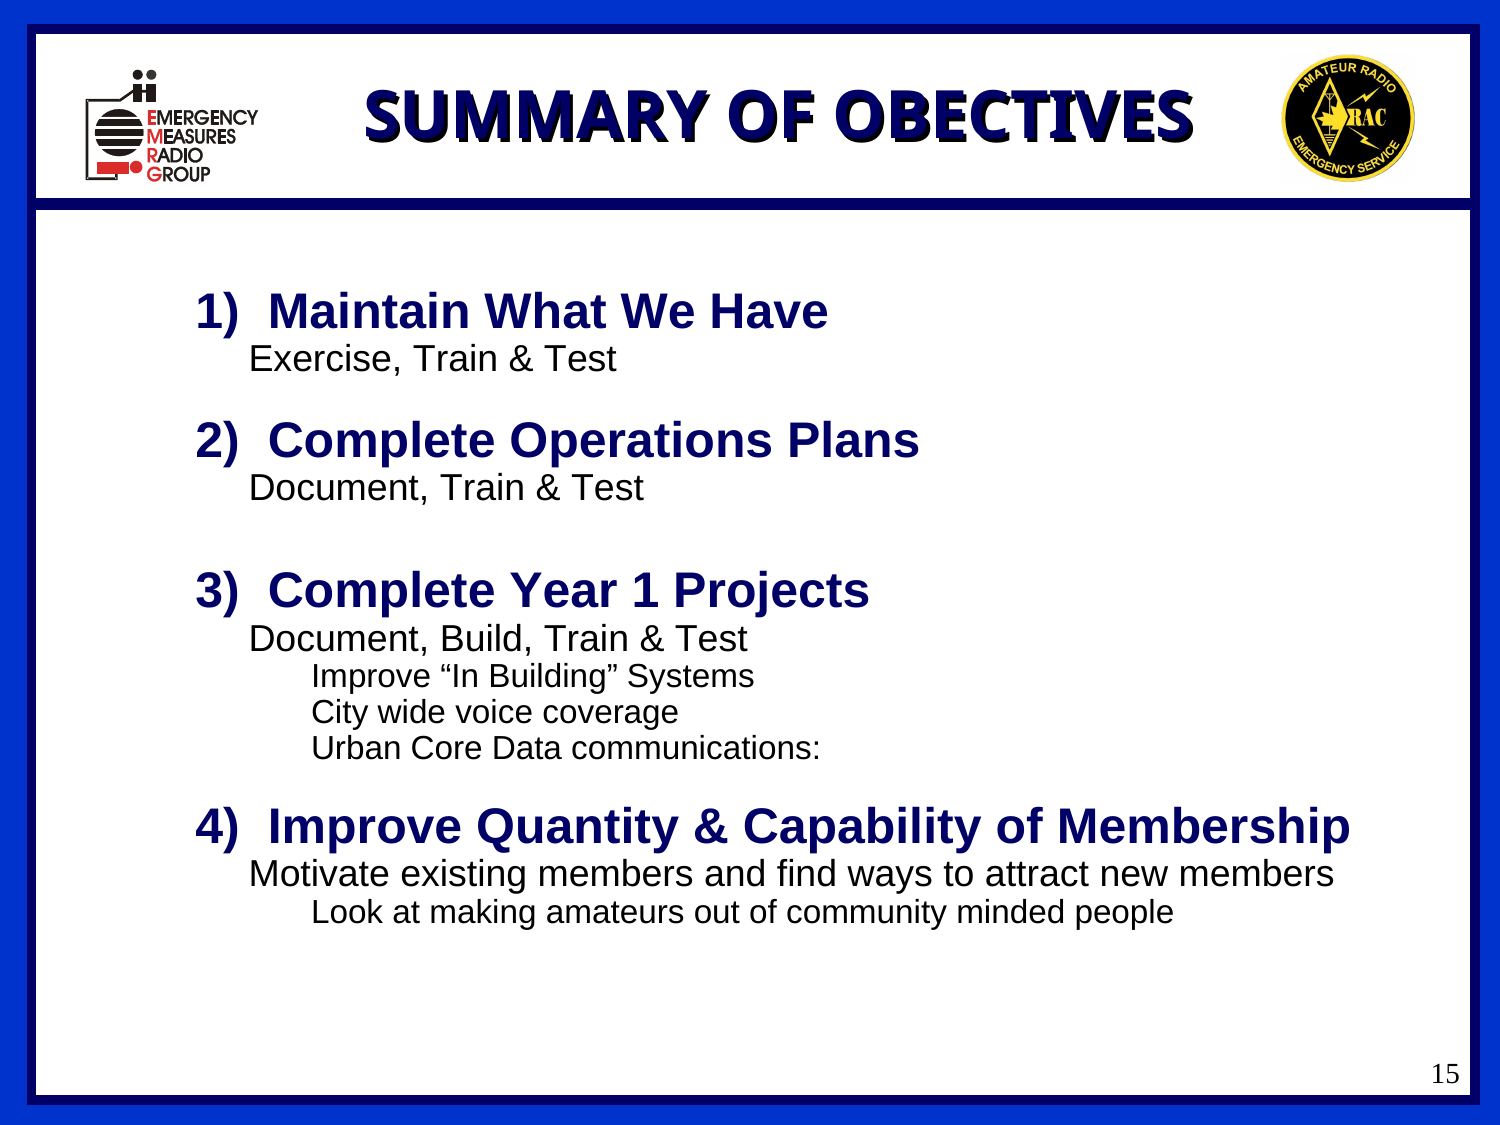

SUMMARY OF OBECTIVES
1) Maintain What We Have
Exercise, Train & Test
2) Complete Operations Plans
Document, Train & Test
3) Complete Year 1 Projects
Document, Build, Train & Test
Improve “In Building” Systems
City wide voice coverage
Urban Core Data communications:
4) Improve Quantity & Capability of Membership
Motivate existing members and find ways to attract new members
Look at making amateurs out of community minded people
15